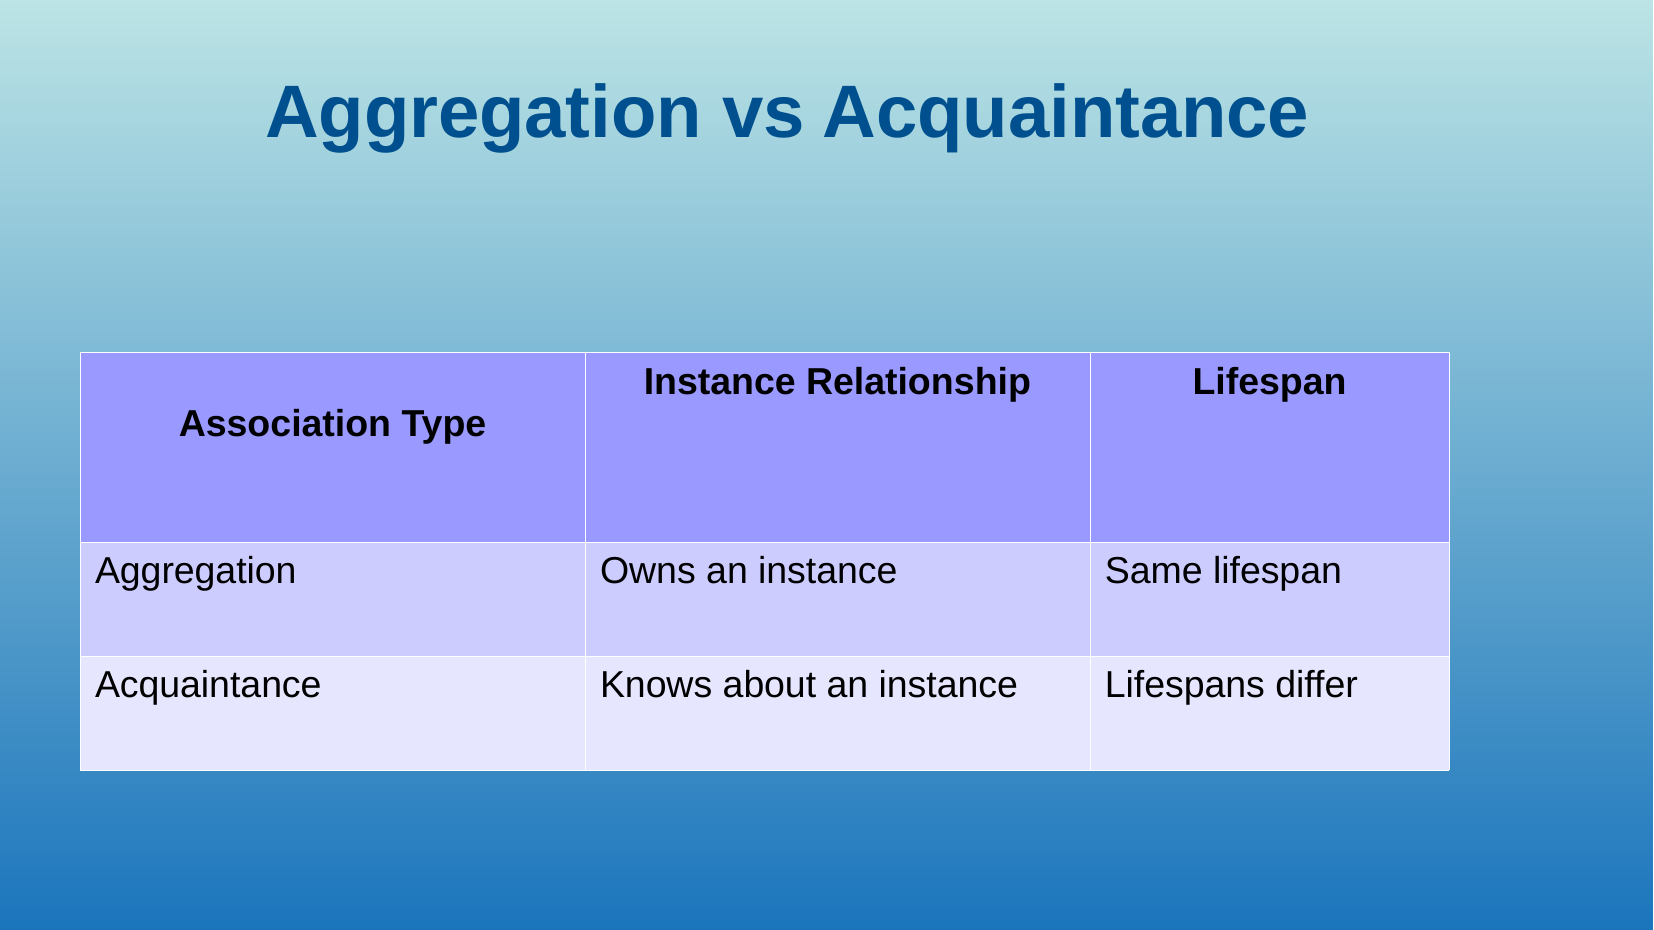

# Aggregation vs Acquaintance
| Association Type | Instance Relationship | Lifespan |
| --- | --- | --- |
| Aggregation | Owns an instance | Same lifespan |
| Acquaintance | Knows about an instance | Lifespans differ |